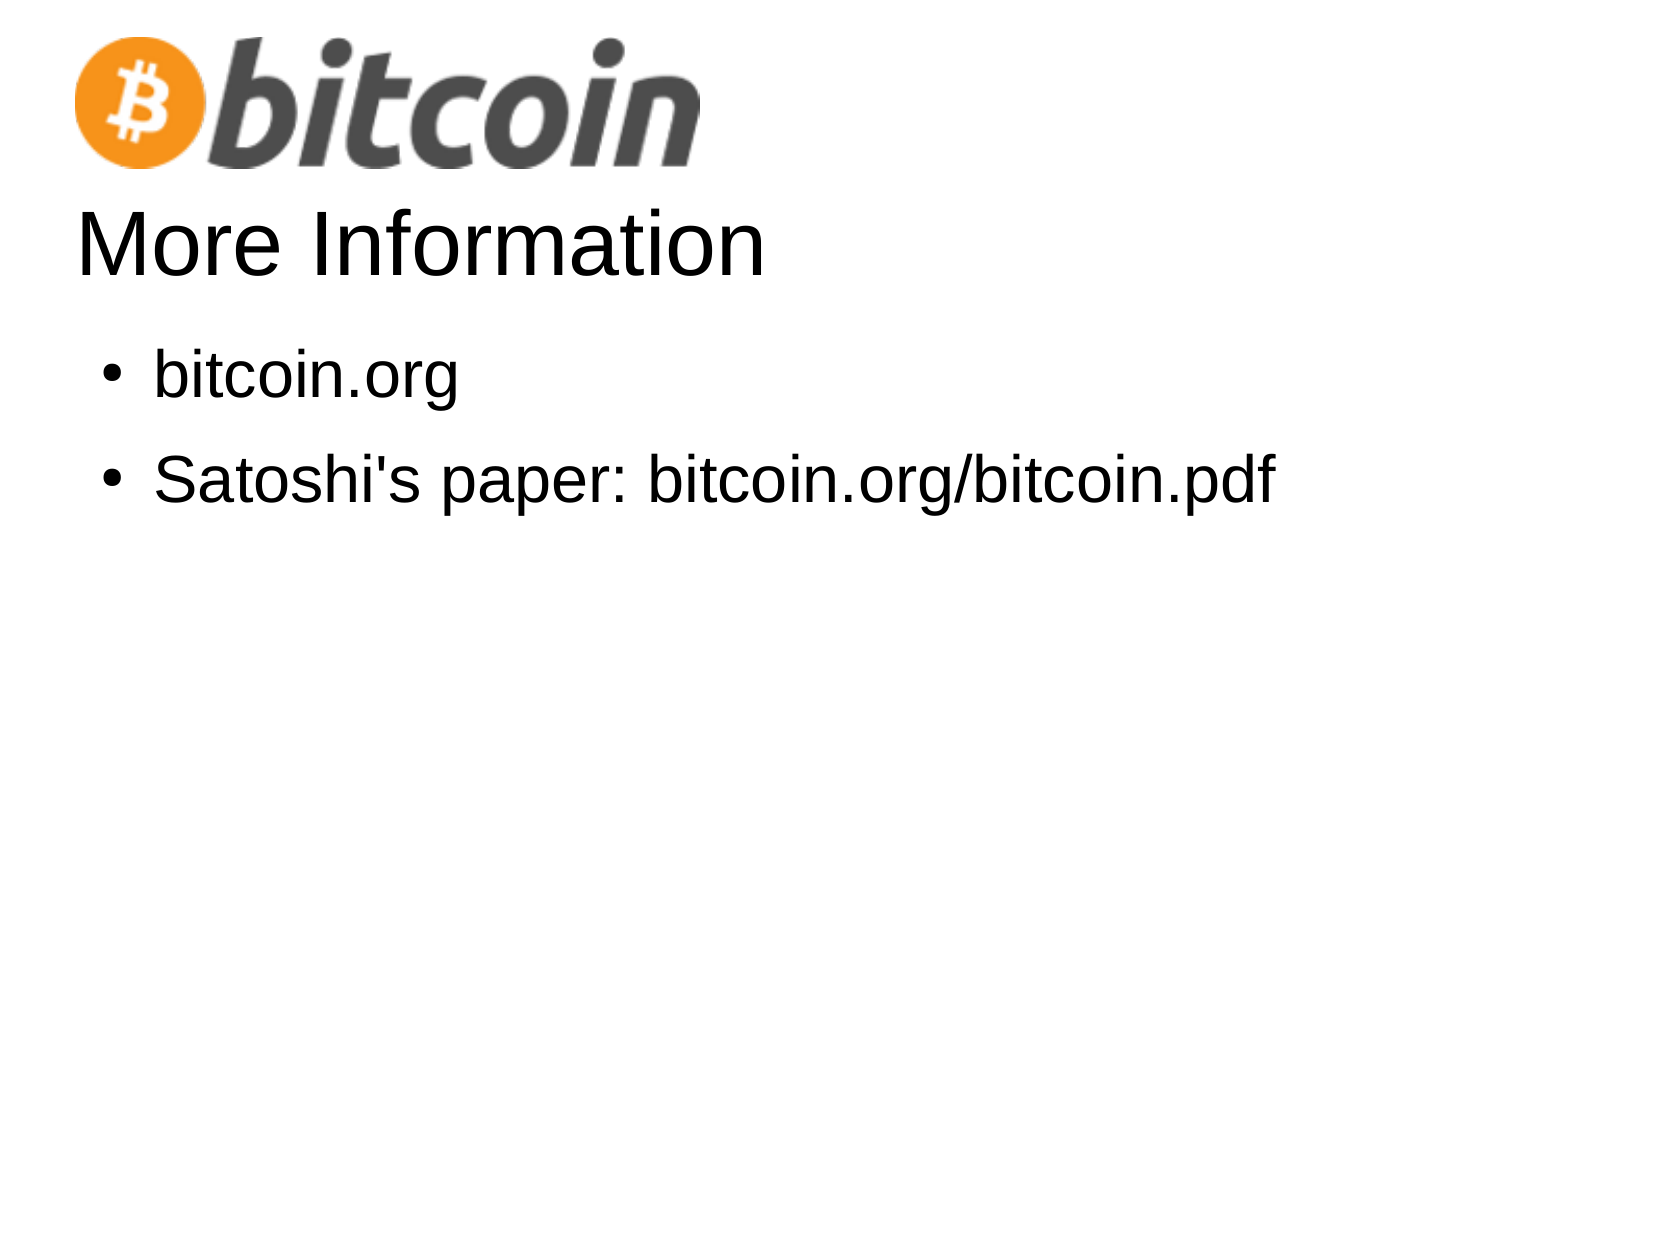

# More Information
bitcoin.org
Satoshi's paper: bitcoin.org/bitcoin.pdf